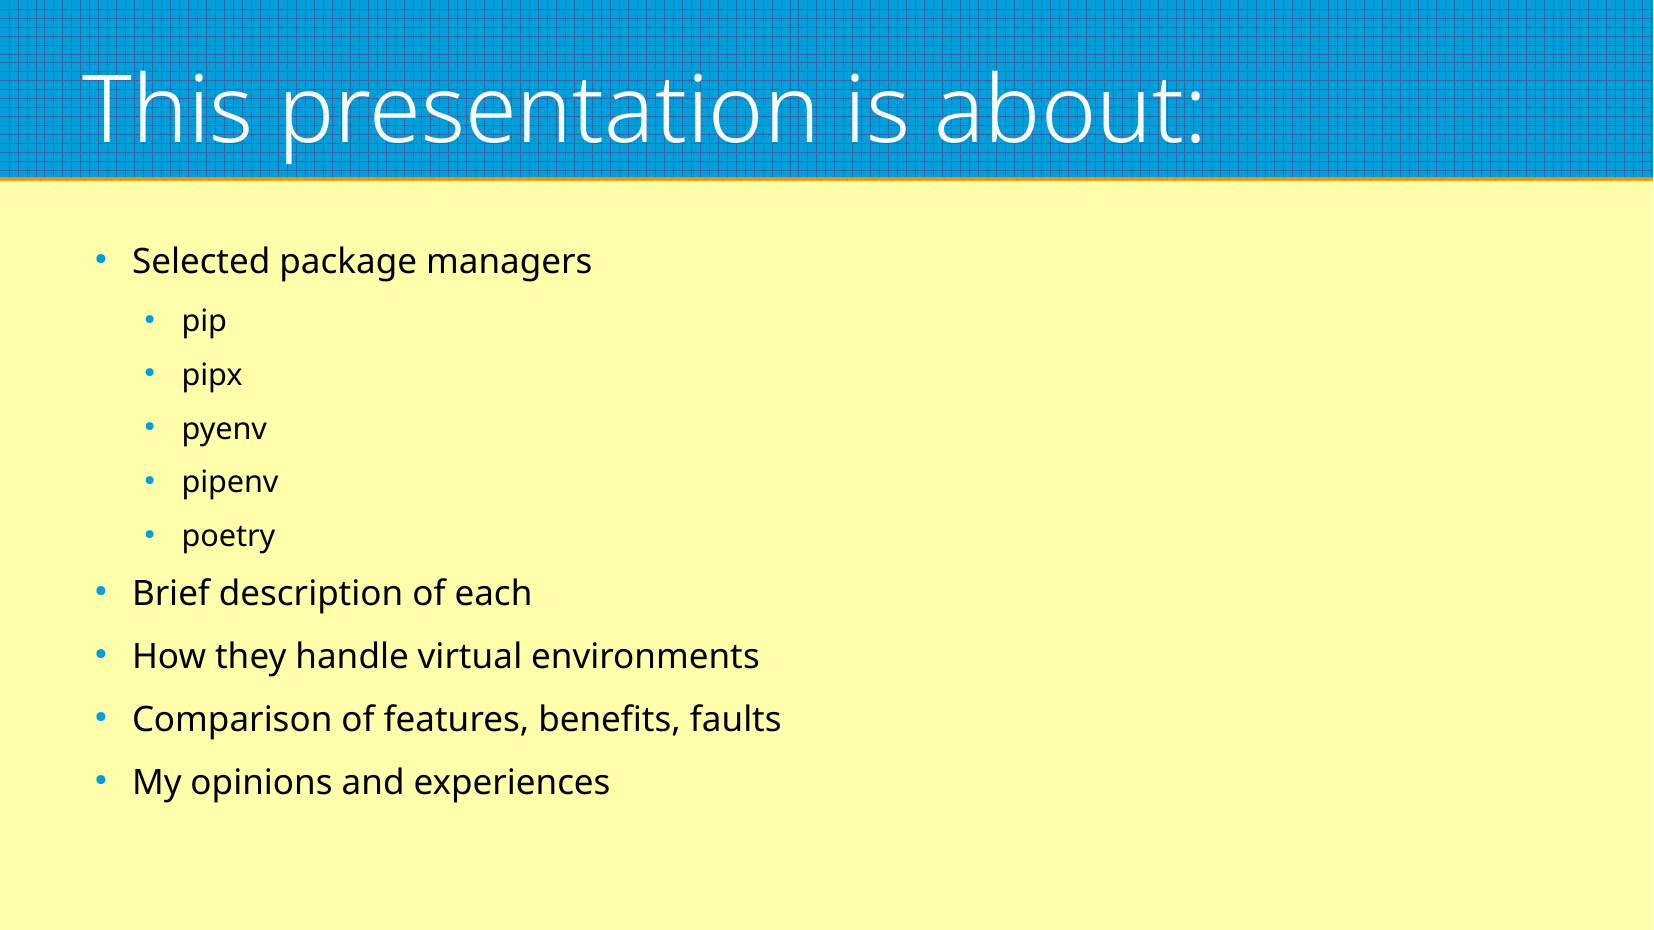

# This presentation is about:
Selected package managers
pip
pipx
pyenv
pipenv
poetry
Brief description of each
How they handle virtual environments
Comparison of features, benefits, faults
My opinions and experiences